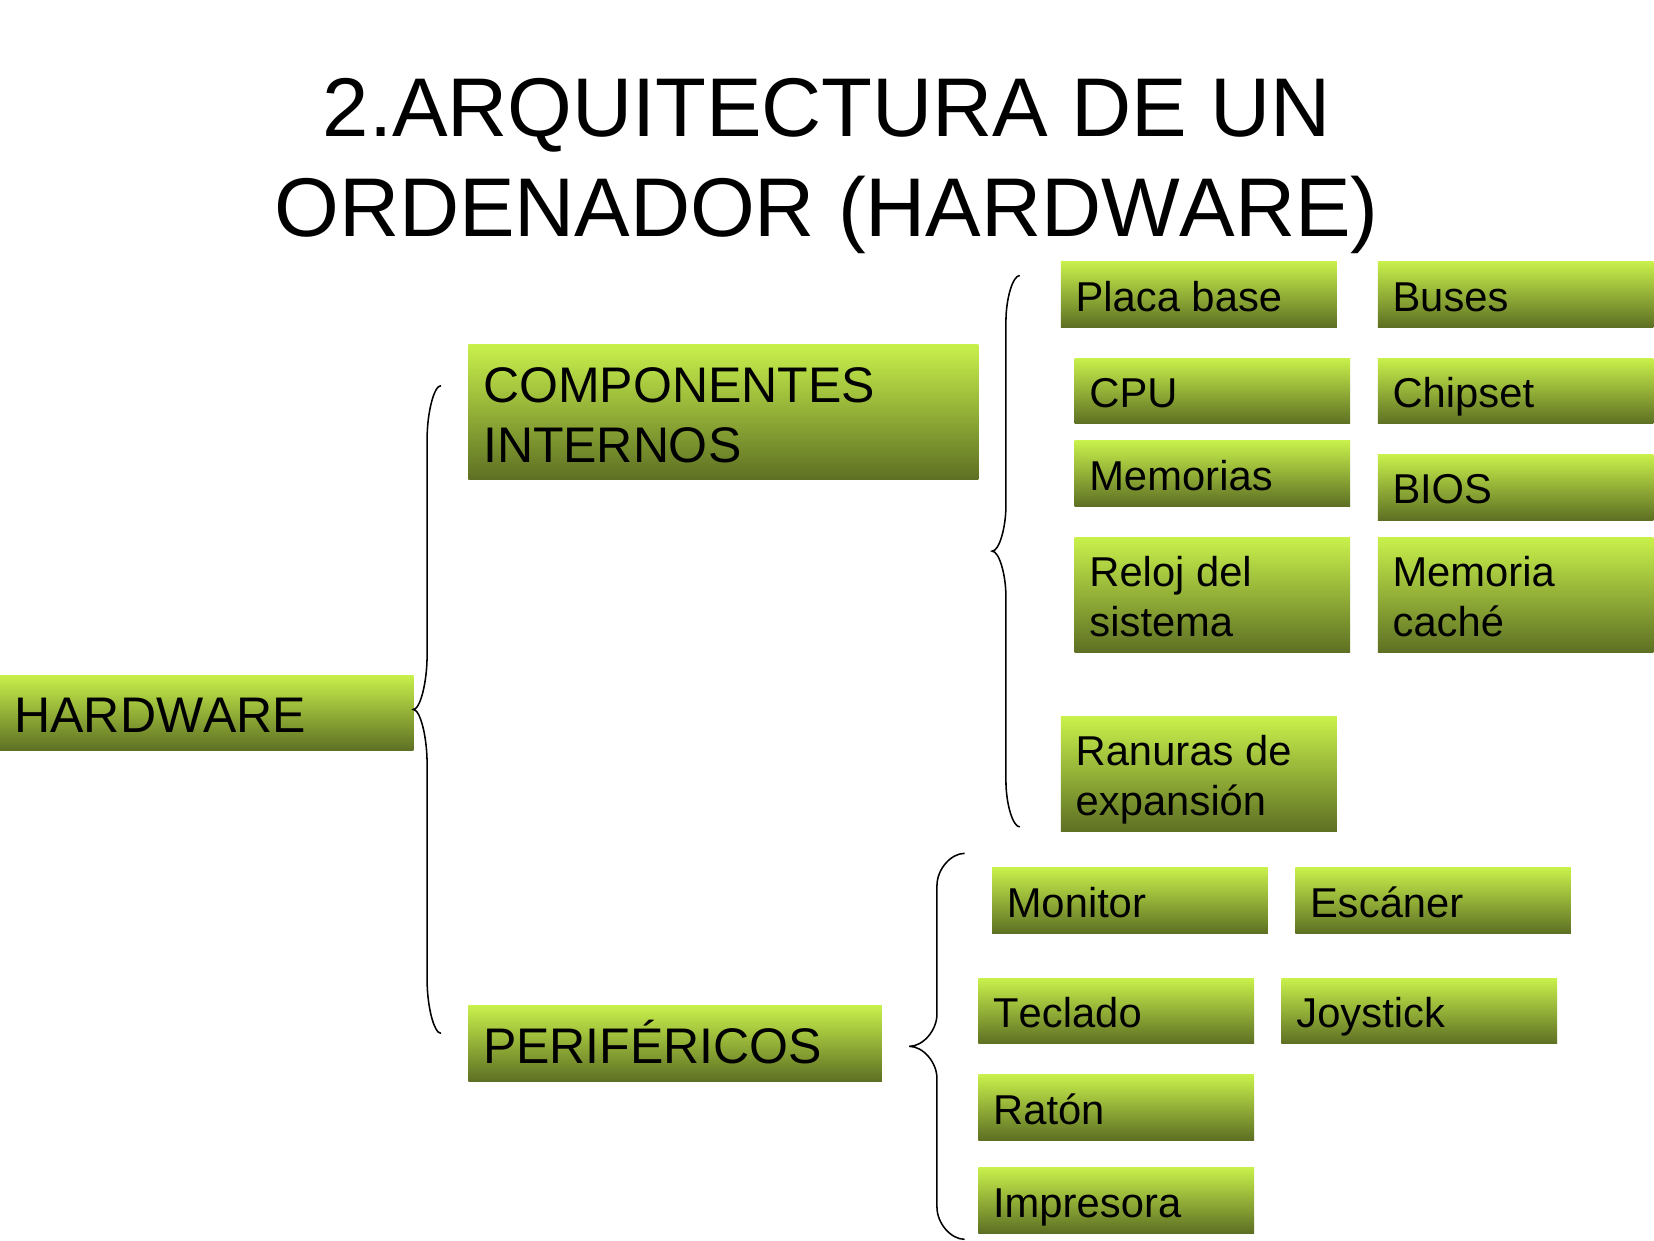

# 2.ARQUITECTURA DE UN ORDENADOR (HARDWARE)
Placa base
Buses
COMPONENTES INTERNOS
CPU
Chipset
Memorias
BIOS
Reloj del sistema
Memoria caché
HARDWARE
Ranuras de expansión
Monitor
Escáner
Teclado
Joystick
PERIFÉRICOS
Ratón
Impresora